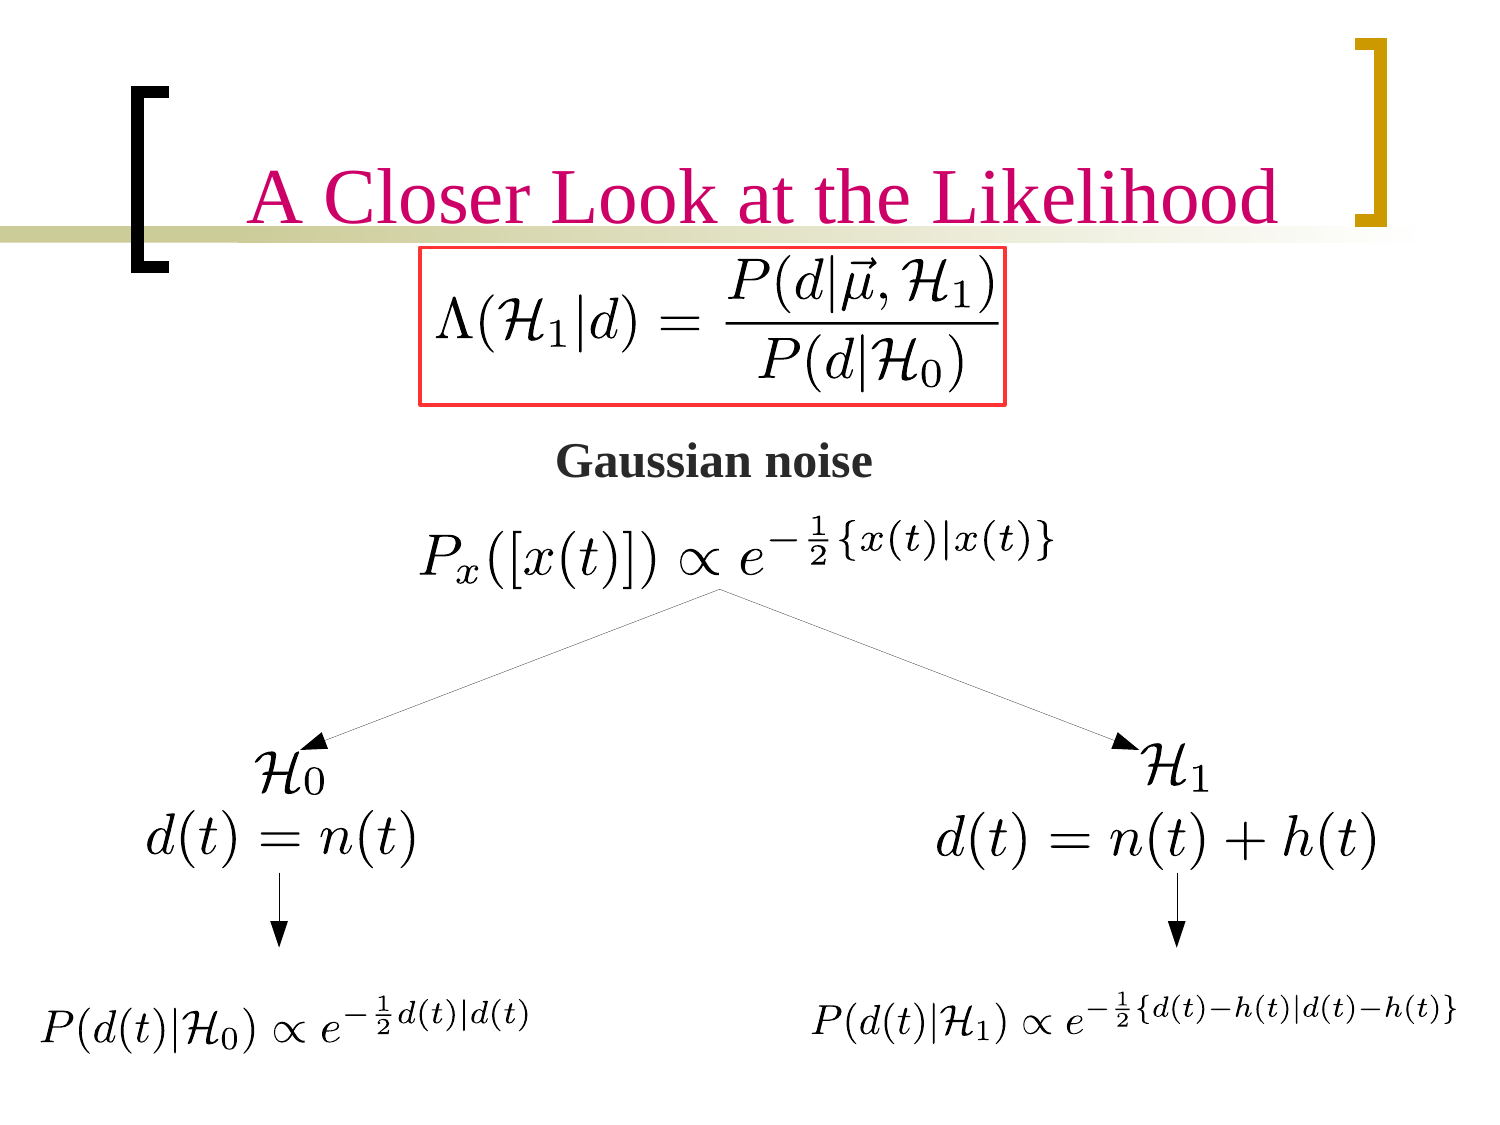

# A Closer Look at the Likelihood
Gaussian noise